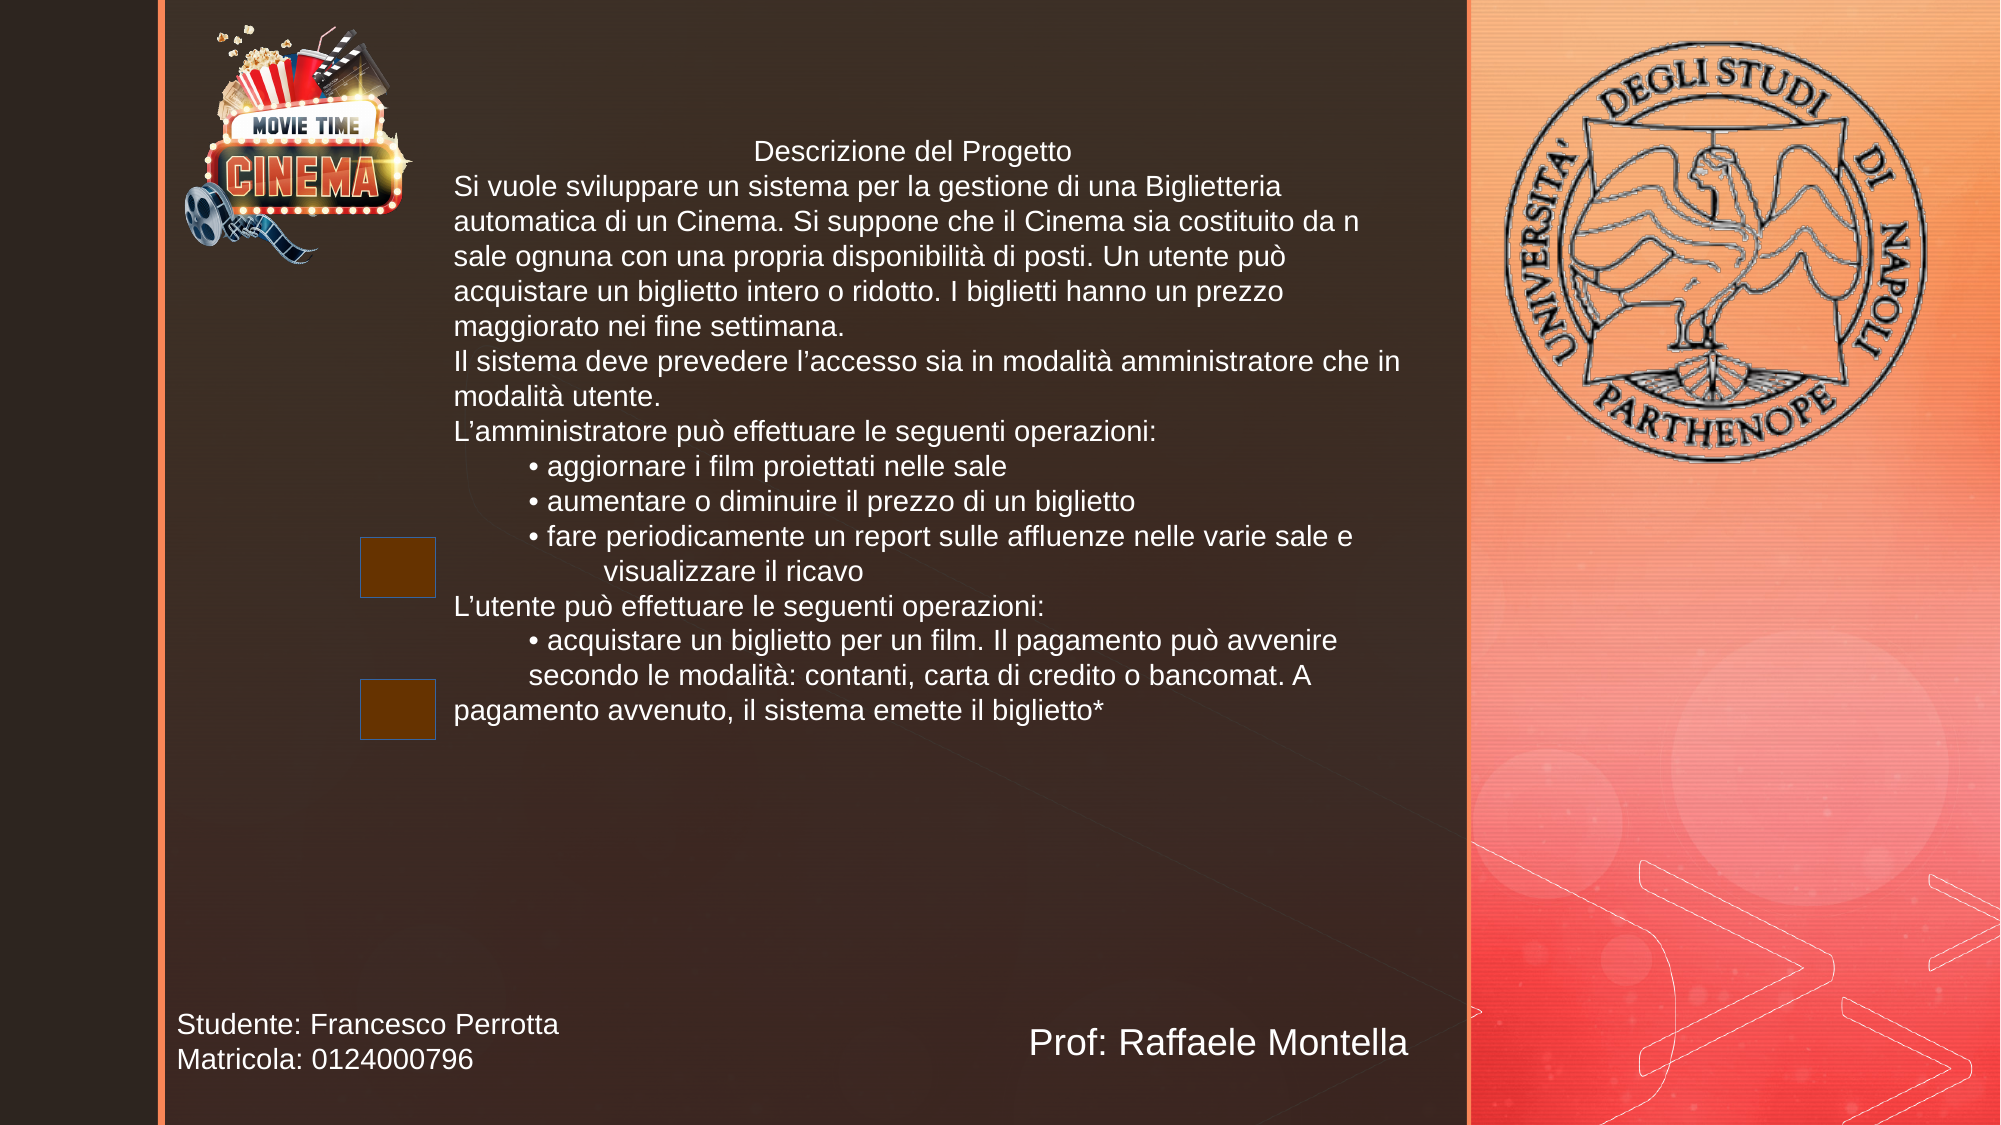

Descrizione del Progetto
Si vuole sviluppare un sistema per la gestione di una Biglietteria automatica di un Cinema. Si suppone che il Cinema sia costituito da n sale ognuna con una propria disponibilità di posti. Un utente può acquistare un biglietto intero o ridotto. I biglietti hanno un prezzo maggiorato nei fine settimana.
Il sistema deve prevedere l’accesso sia in modalità amministratore che in modalità utente.
L’amministratore può effettuare le seguenti operazioni:
	• aggiornare i film proiettati nelle sale
	• aumentare o diminuire il prezzo di un biglietto
	• fare periodicamente un report sulle affluenze nelle varie sale e 		visualizzare il ricavo
L’utente può effettuare le seguenti operazioni:
	• acquistare un biglietto per un film. Il pagamento può avvenire 		secondo le modalità: contanti, carta di credito o bancomat. A 	pagamento avvenuto, il sistema emette il biglietto*
Studente: Francesco Perrotta
Matricola: 0124000796
Prof: Raffaele Montella